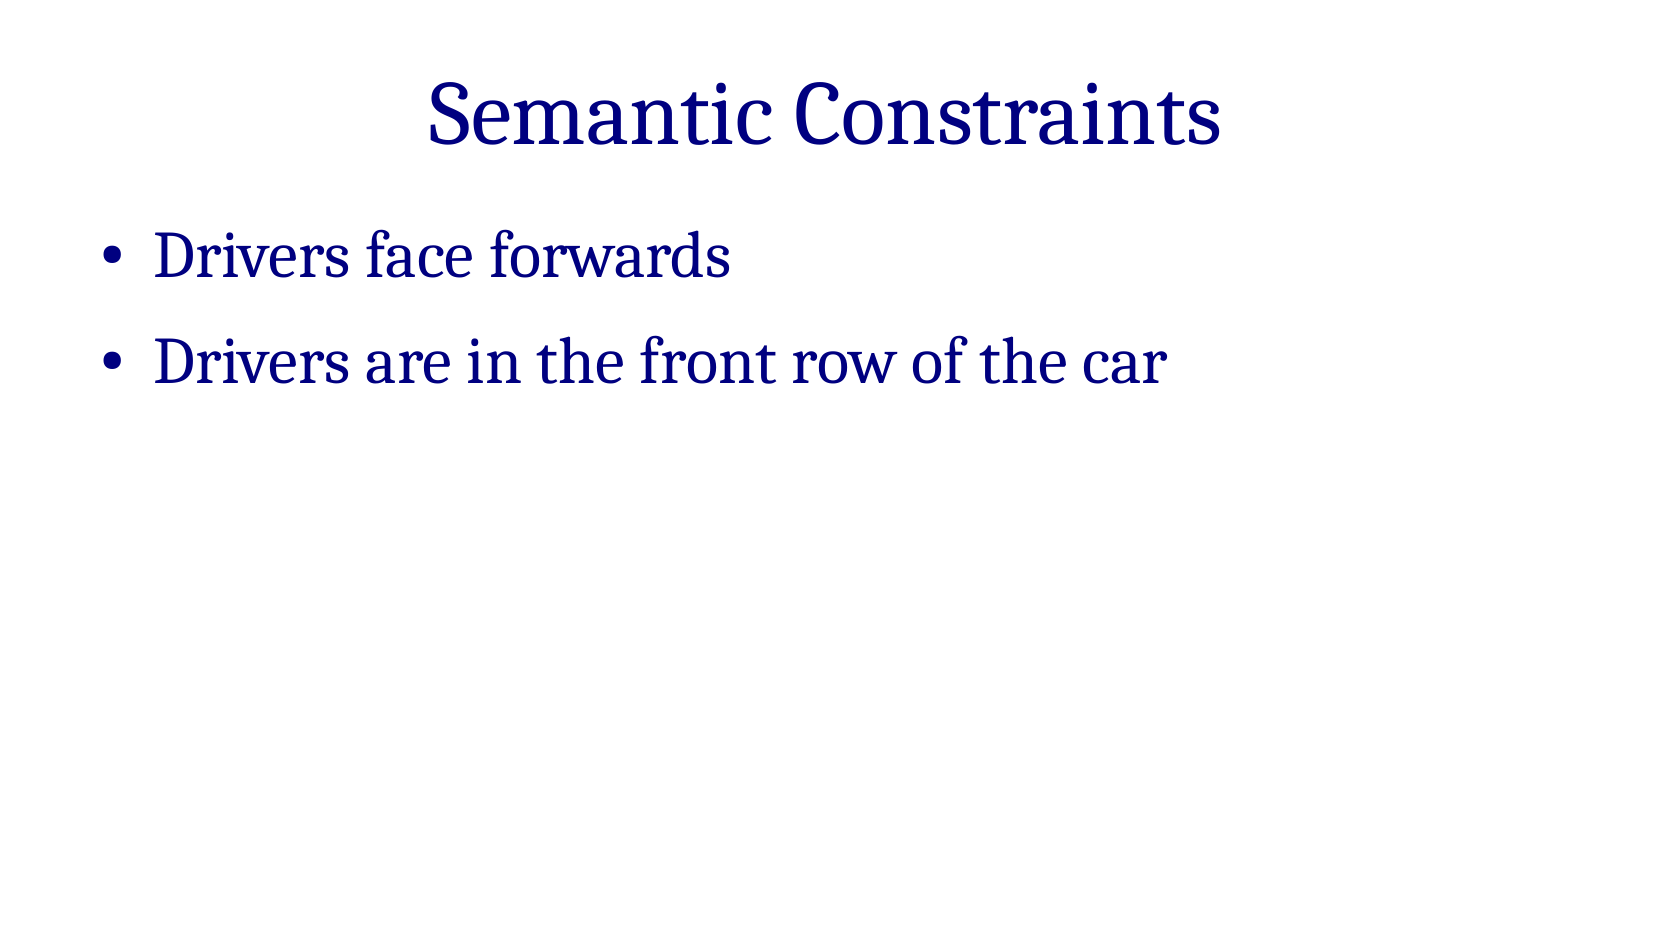

# Semantic Constraints
Drivers face forwards
Drivers are in the front row of the car